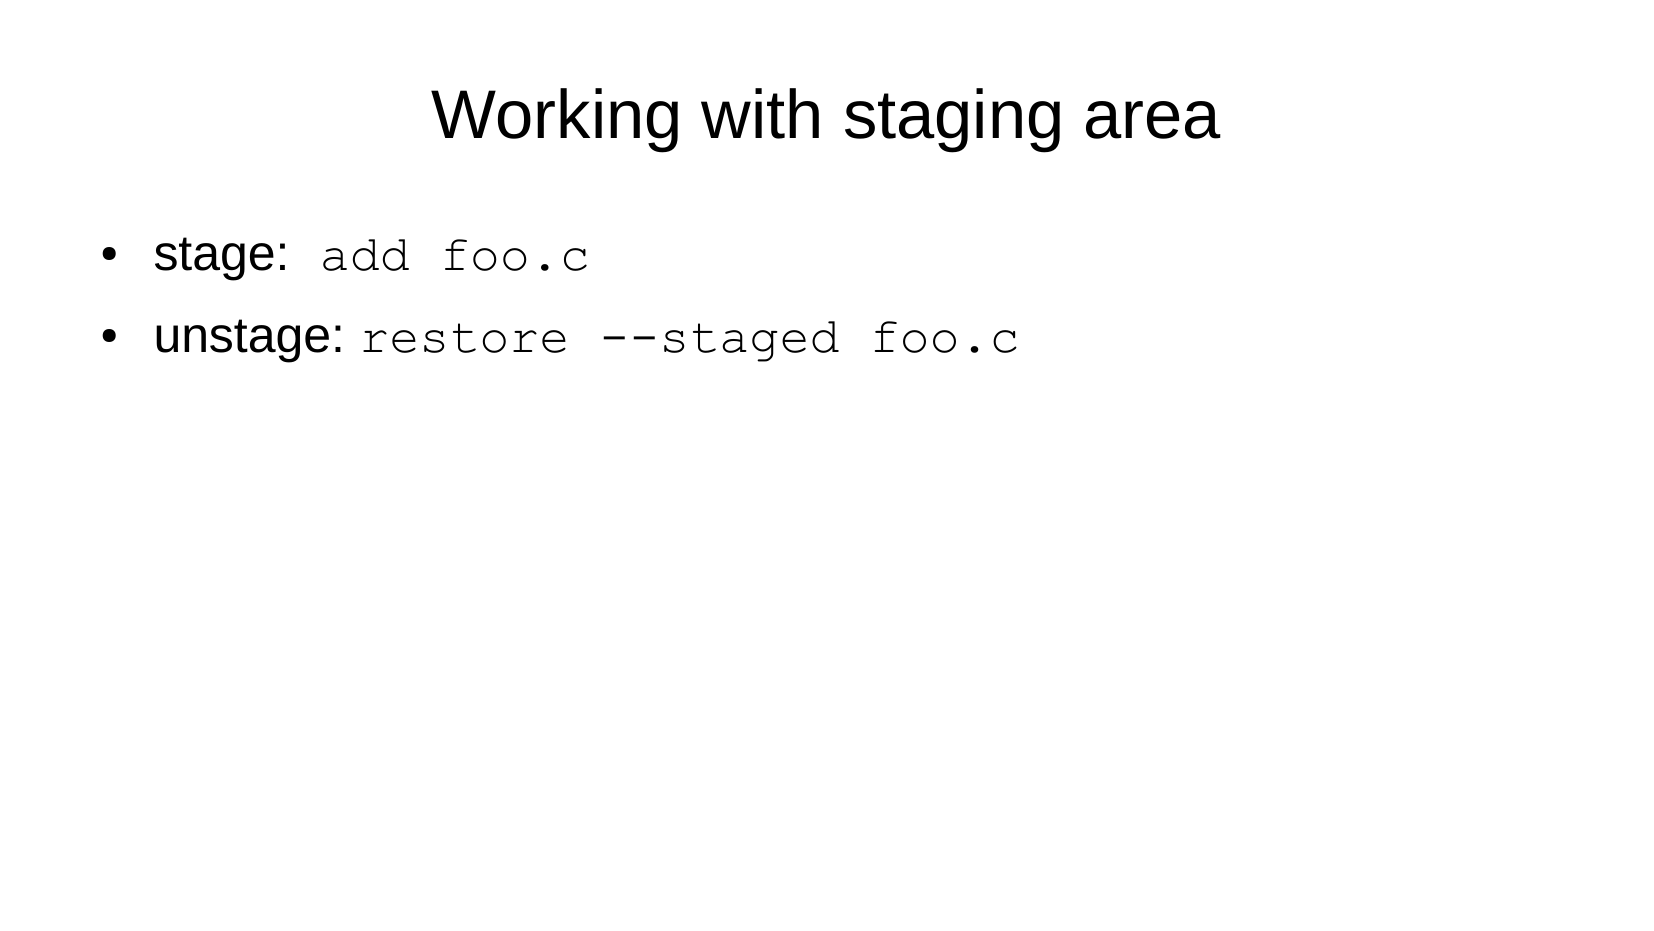

Working with staging area
# stage: add foo.c
unstage: restore --staged foo.c